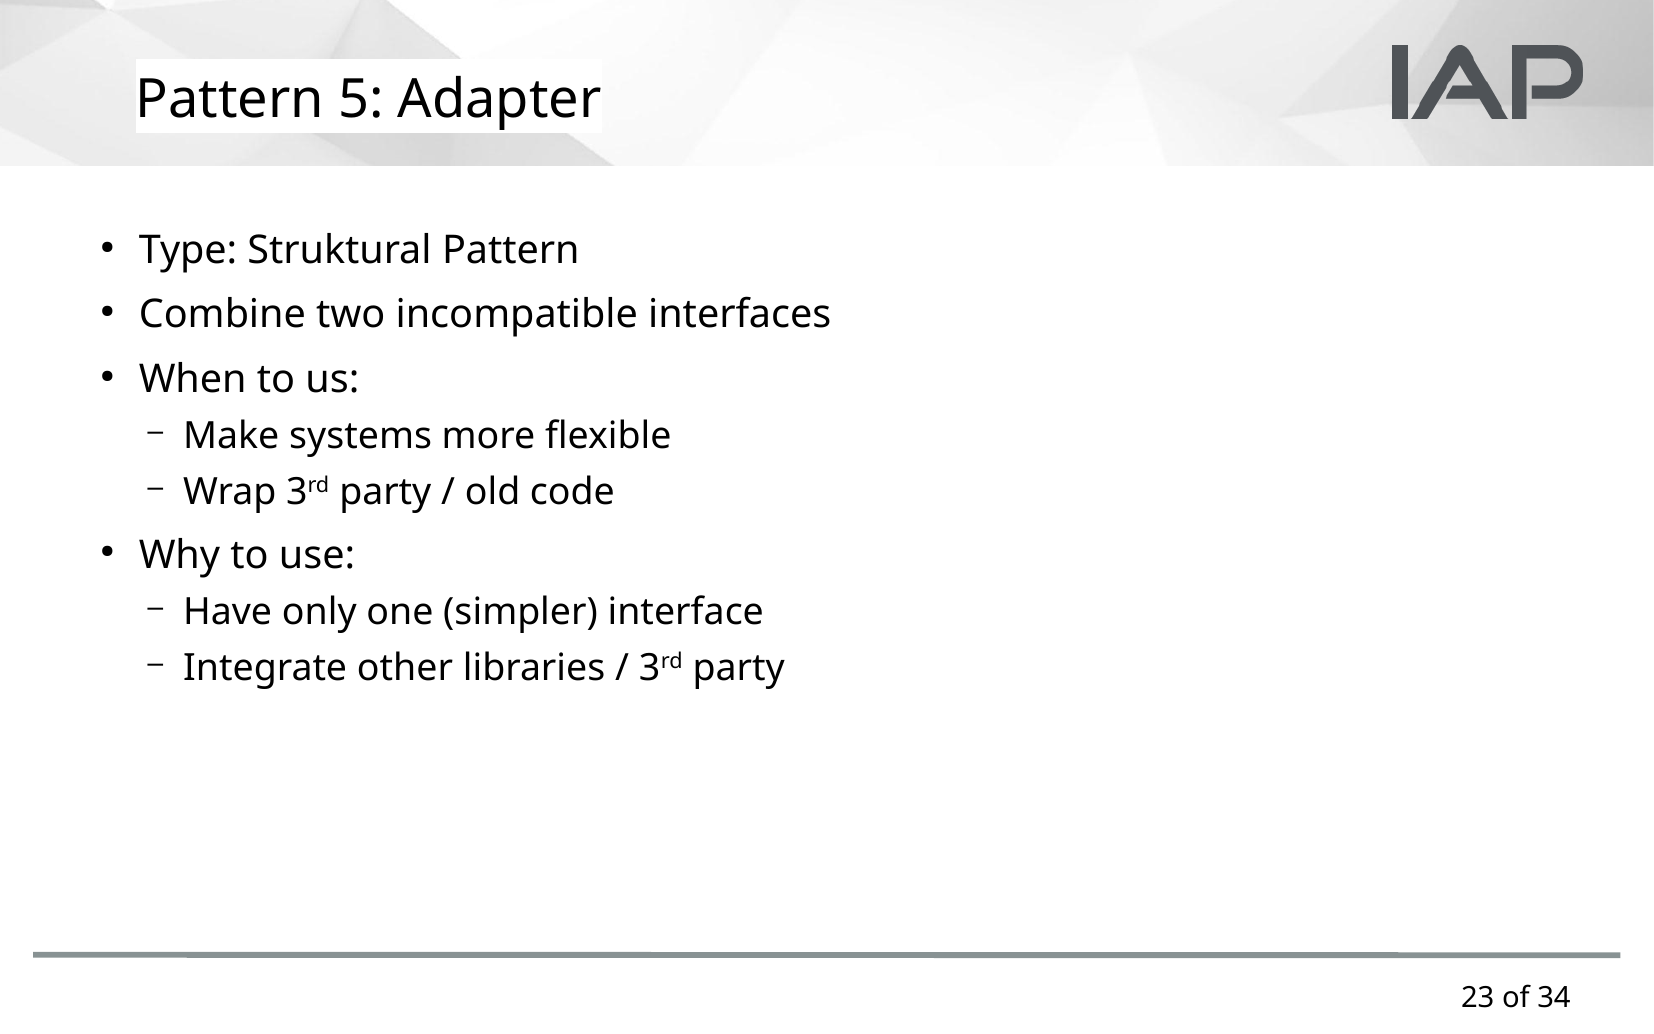

# Pattern 5: Adapter
Type: Struktural Pattern
Combine two incompatible interfaces
When to us:
Make systems more flexible
Wrap 3rd party / old code
Why to use:
Have only one (simpler) interface
Integrate other libraries / 3rd party
23